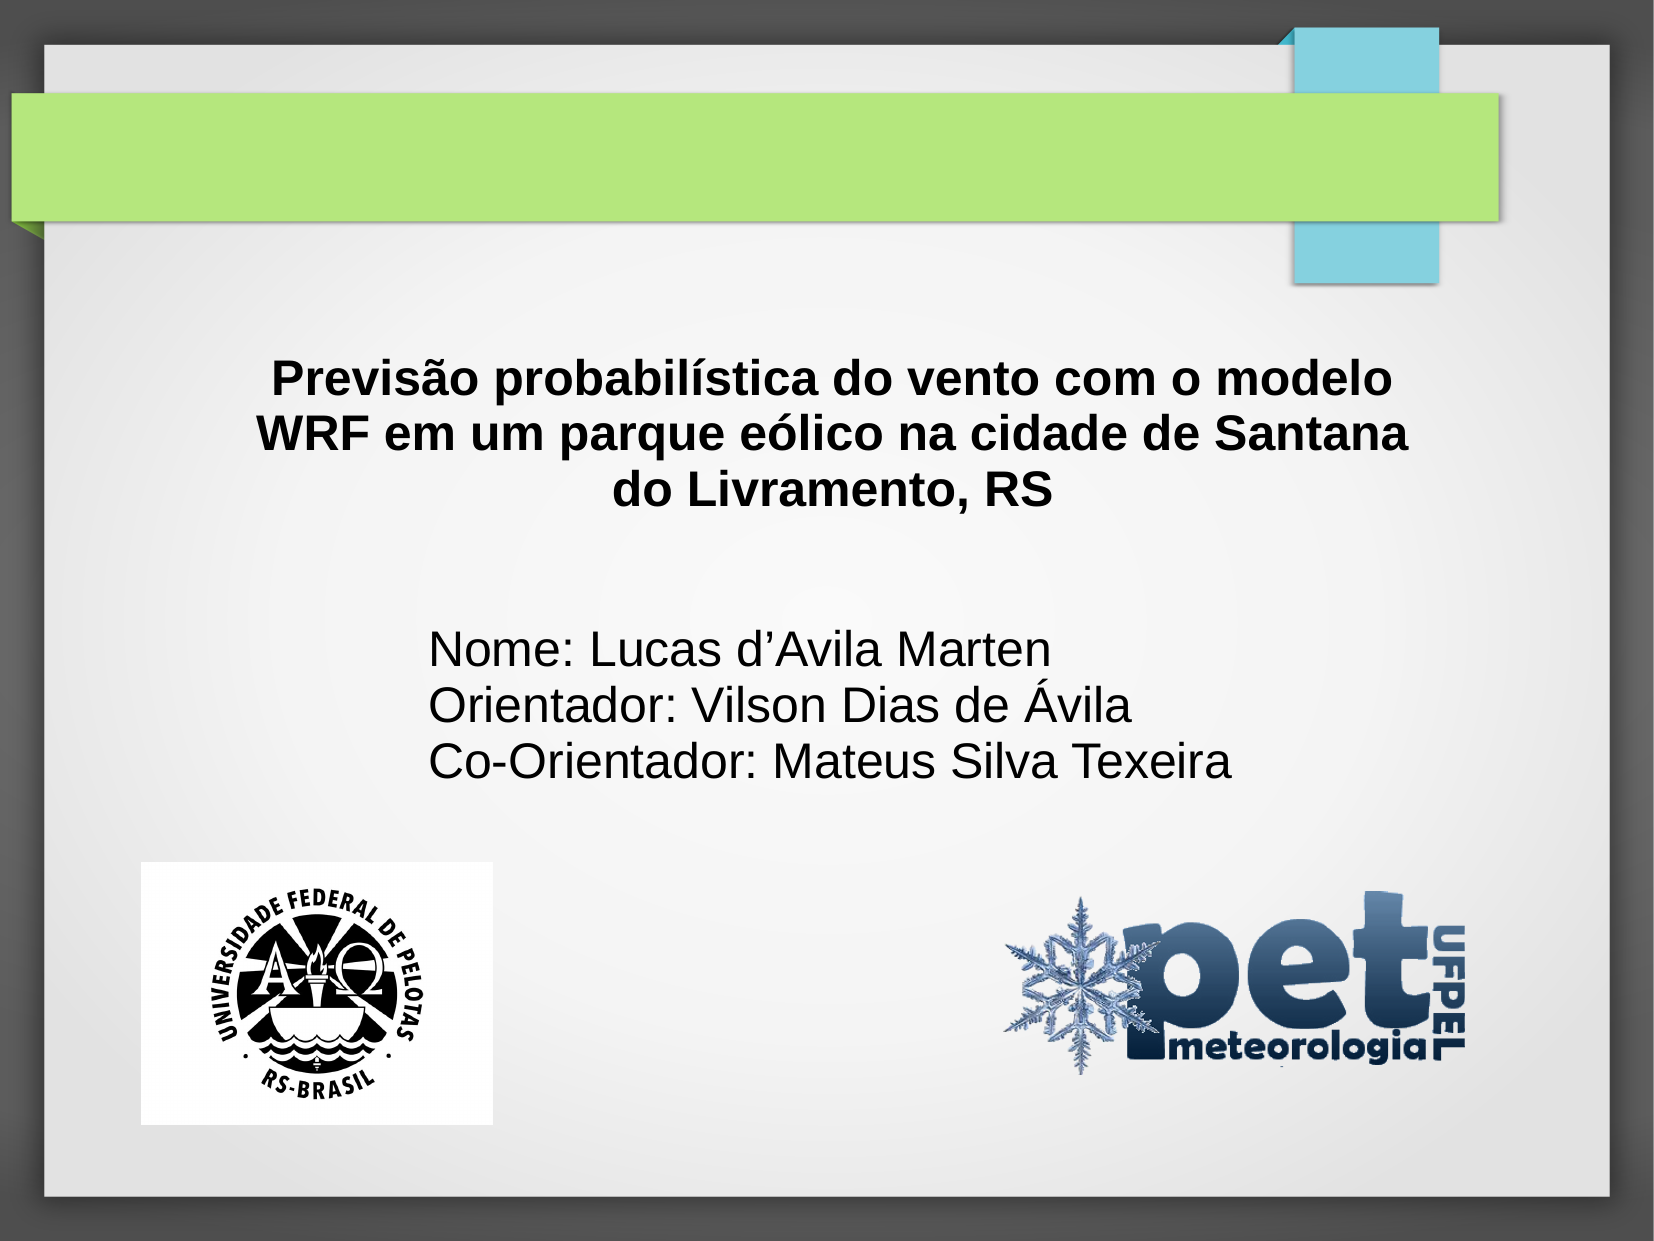

Previsão probabilística do vento com o modelo WRF em um parque eólico na cidade de Santana do Livramento, RS
Nome: Lucas d’Avila Marten
Orientador: Vilson Dias de Ávila
Co-Orientador: Mateus Silva Texeira